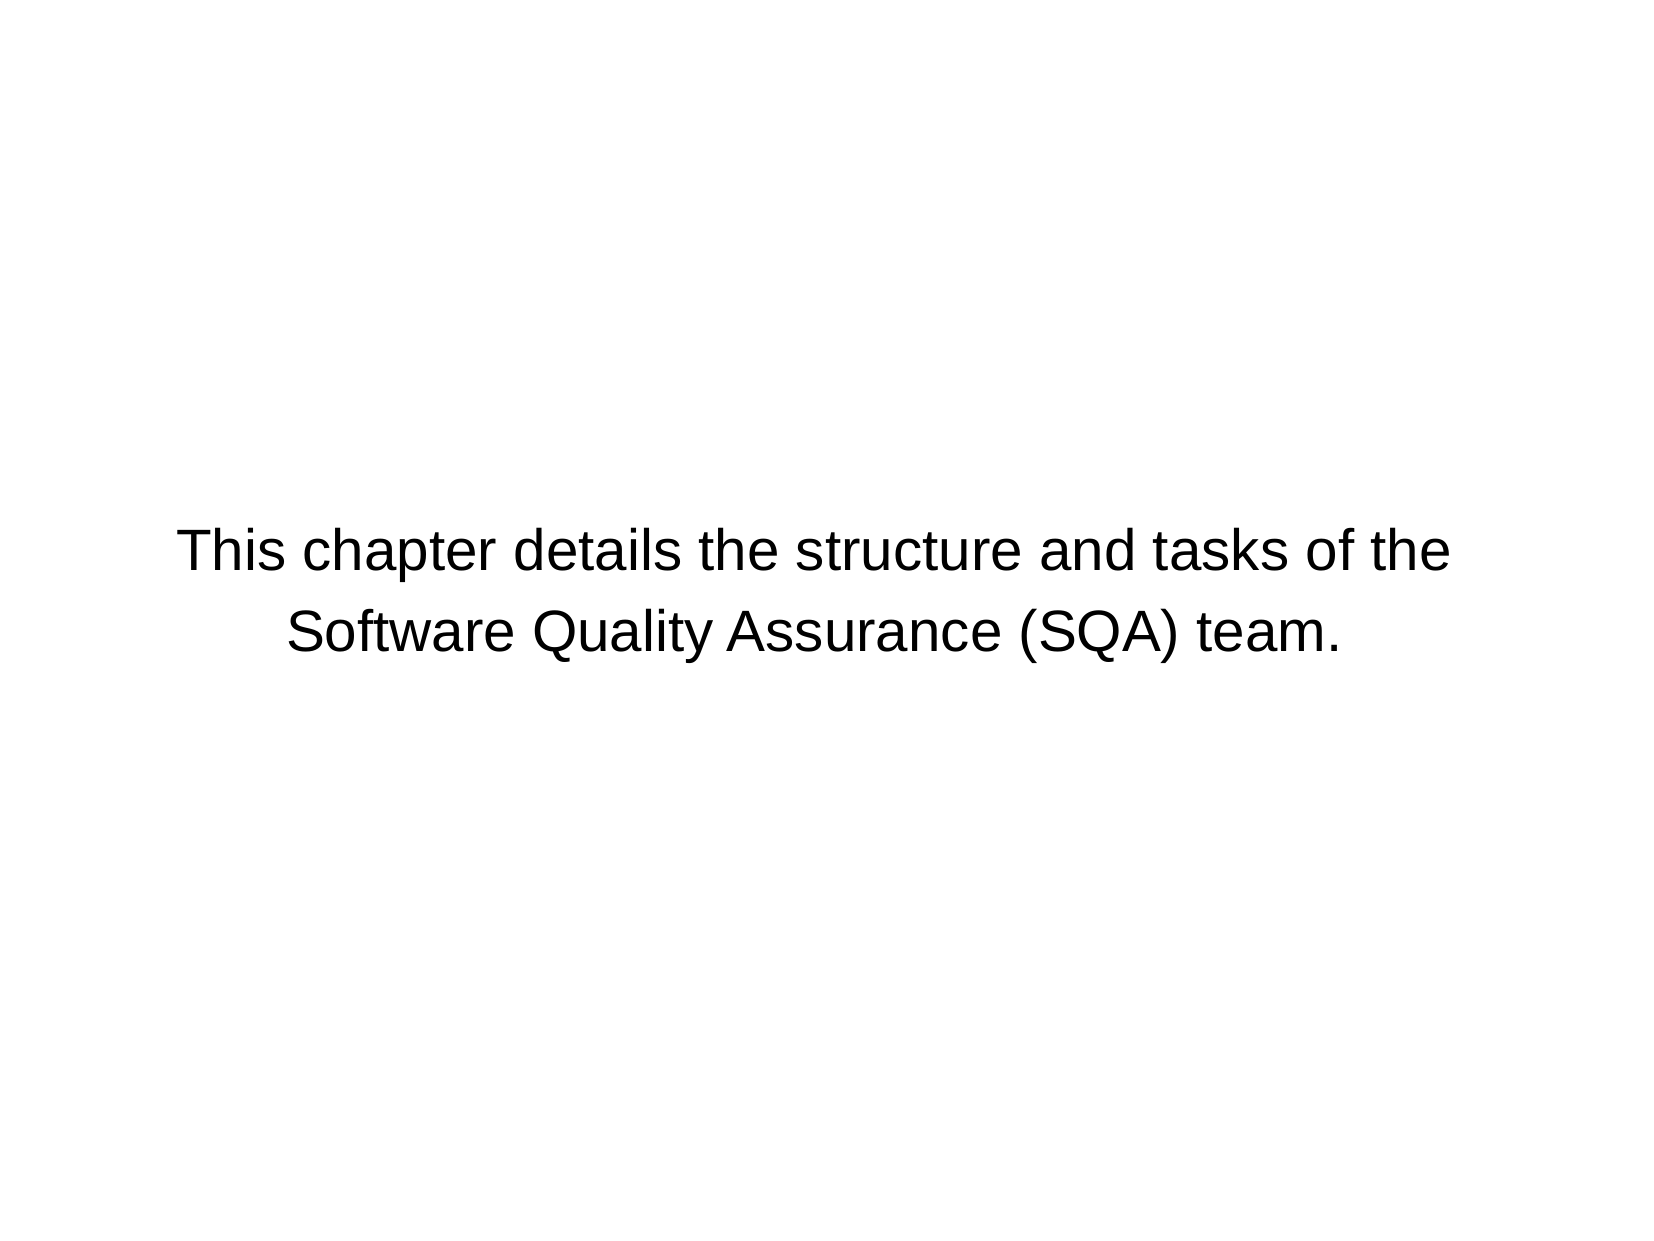

# This chapter details the structure and tasks of the Software Quality Assurance (SQA) team.